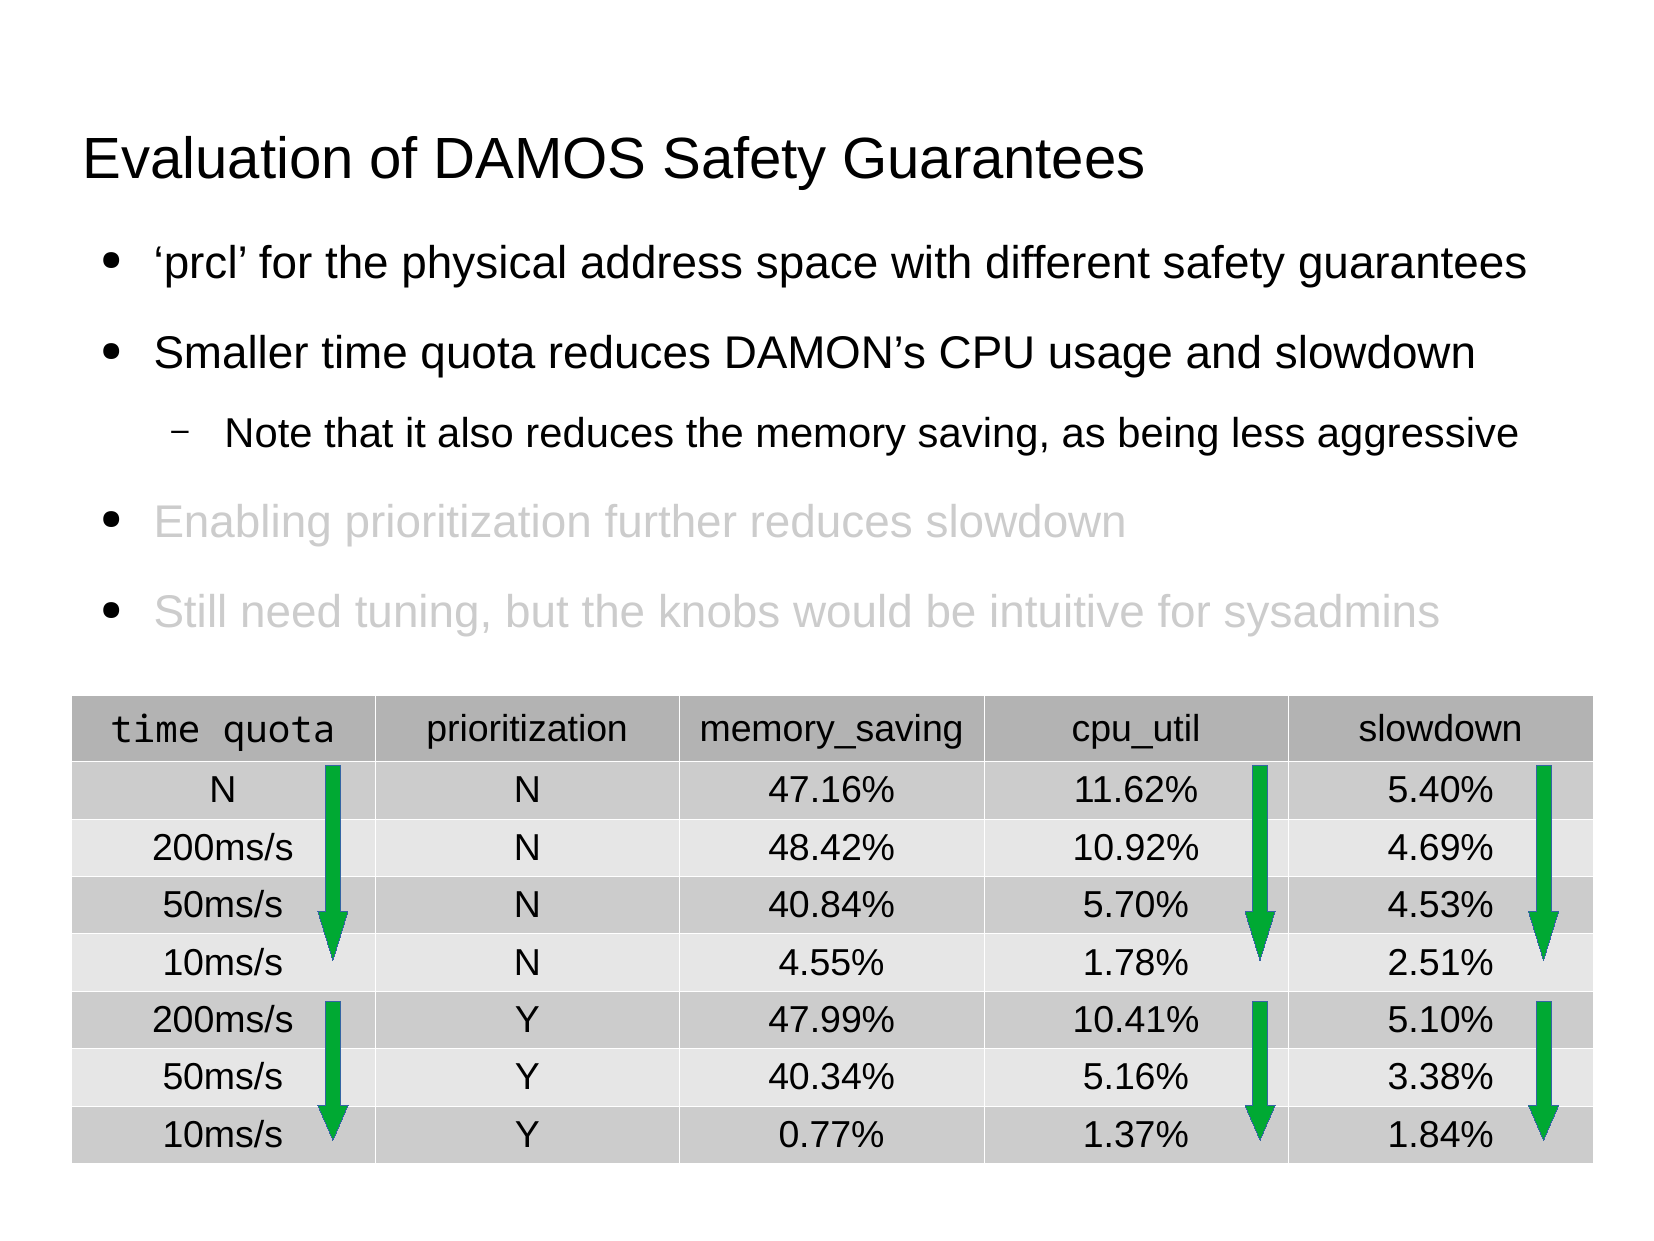

# Evaluation of DAMOS Safety Guarantees
‘prcl’ for the physical address space with different safety guarantees
Smaller time quota reduces DAMON’s CPU usage and slowdown
Note that it also reduces the memory saving, as being less aggressive
Enabling prioritization further reduces slowdown
Still need tuning, but the knobs would be intuitive for sysadmins
| time quota | prioritization | memory\_saving | cpu\_util | slowdown |
| --- | --- | --- | --- | --- |
| N | N | 47.16% | 11.62% | 5.40% |
| 200ms/s | N | 48.42% | 10.92% | 4.69% |
| 50ms/s | N | 40.84% | 5.70% | 4.53% |
| 10ms/s | N | 4.55% | 1.78% | 2.51% |
| 200ms/s | Y | 47.99% | 10.41% | 5.10% |
| 50ms/s | Y | 40.34% | 5.16% | 3.38% |
| 10ms/s | Y | 0.77% | 1.37% | 1.84% |